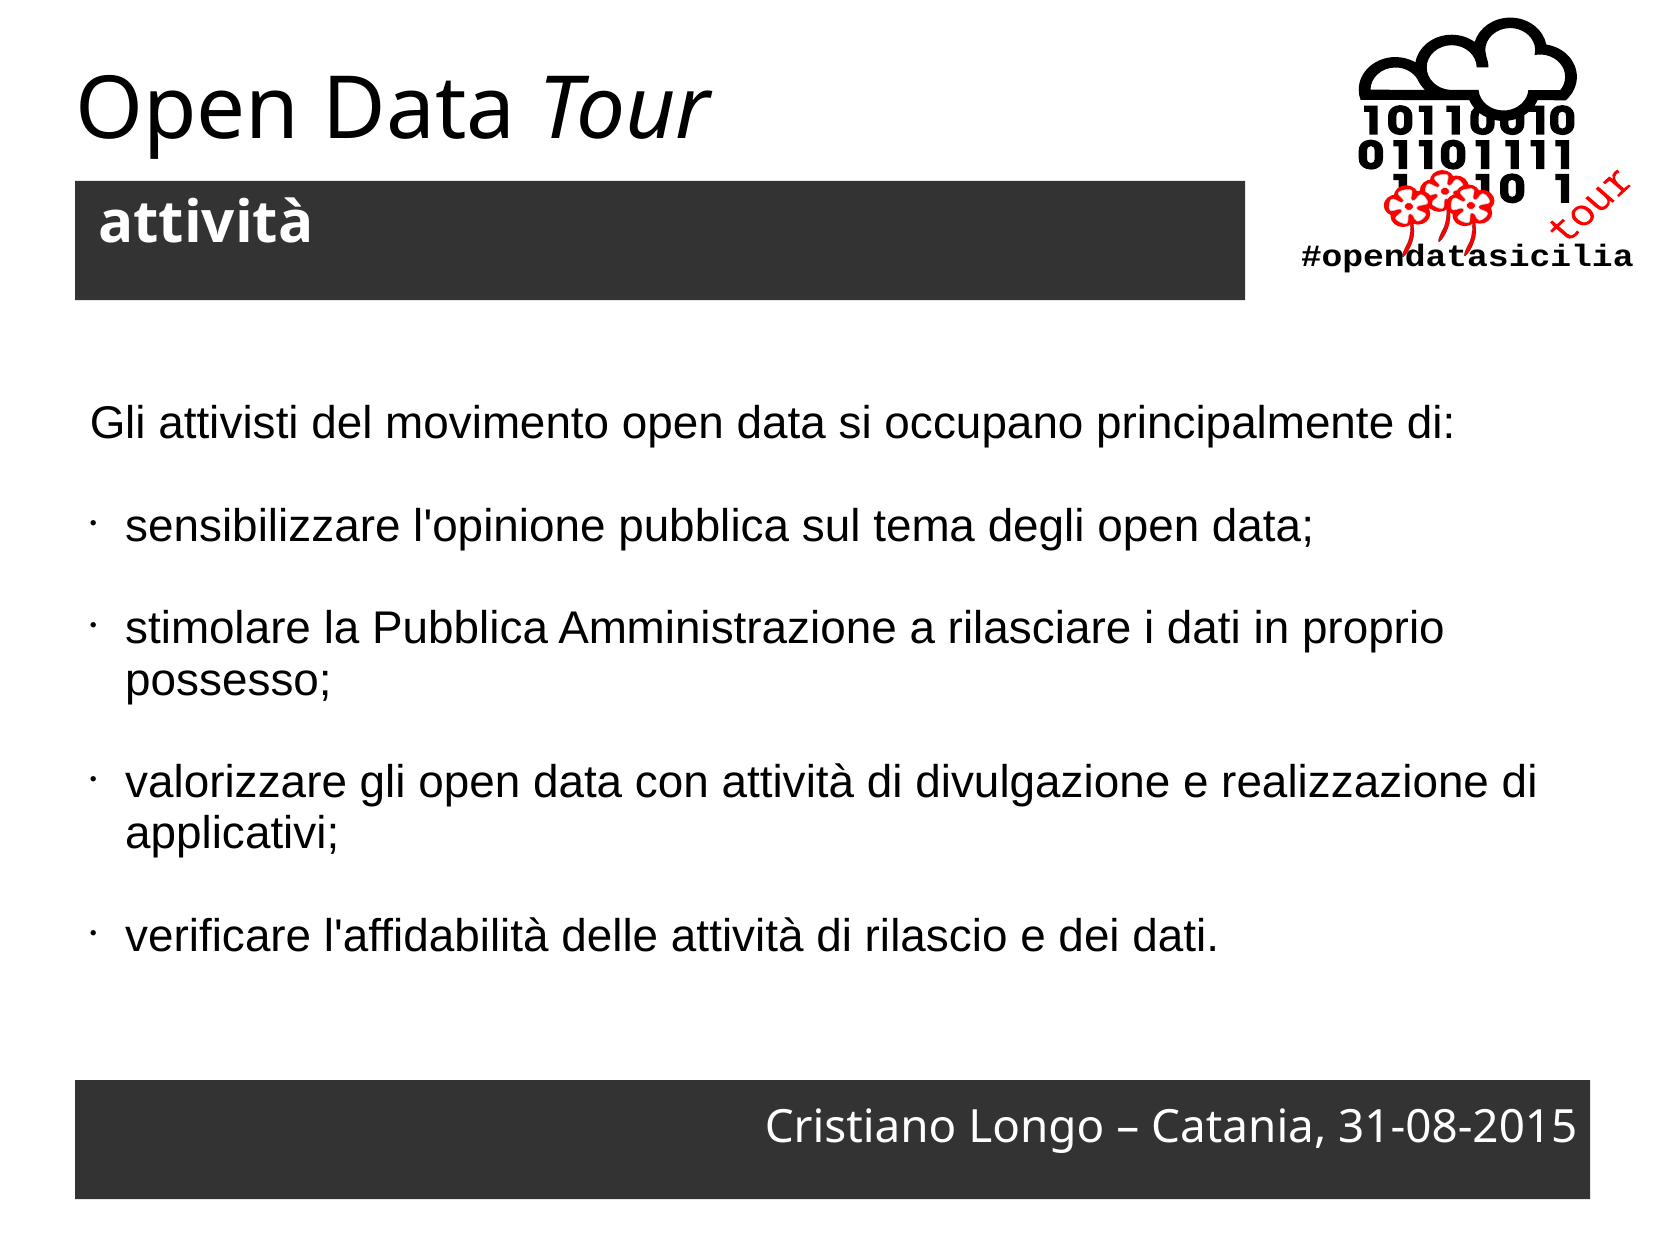

# Open Data Tour
 attività
Gli attivisti del movimento open data si occupano principalmente di:
sensibilizzare l'opinione pubblica sul tema degli open data;
stimolare la Pubblica Amministrazione a rilasciare i dati in proprio possesso;
valorizzare gli open data con attività di divulgazione e realizzazione di applicativi;
verificare l'affidabilità delle attività di rilascio e dei dati.
 Cristiano Longo – Catania, 31-08-2015